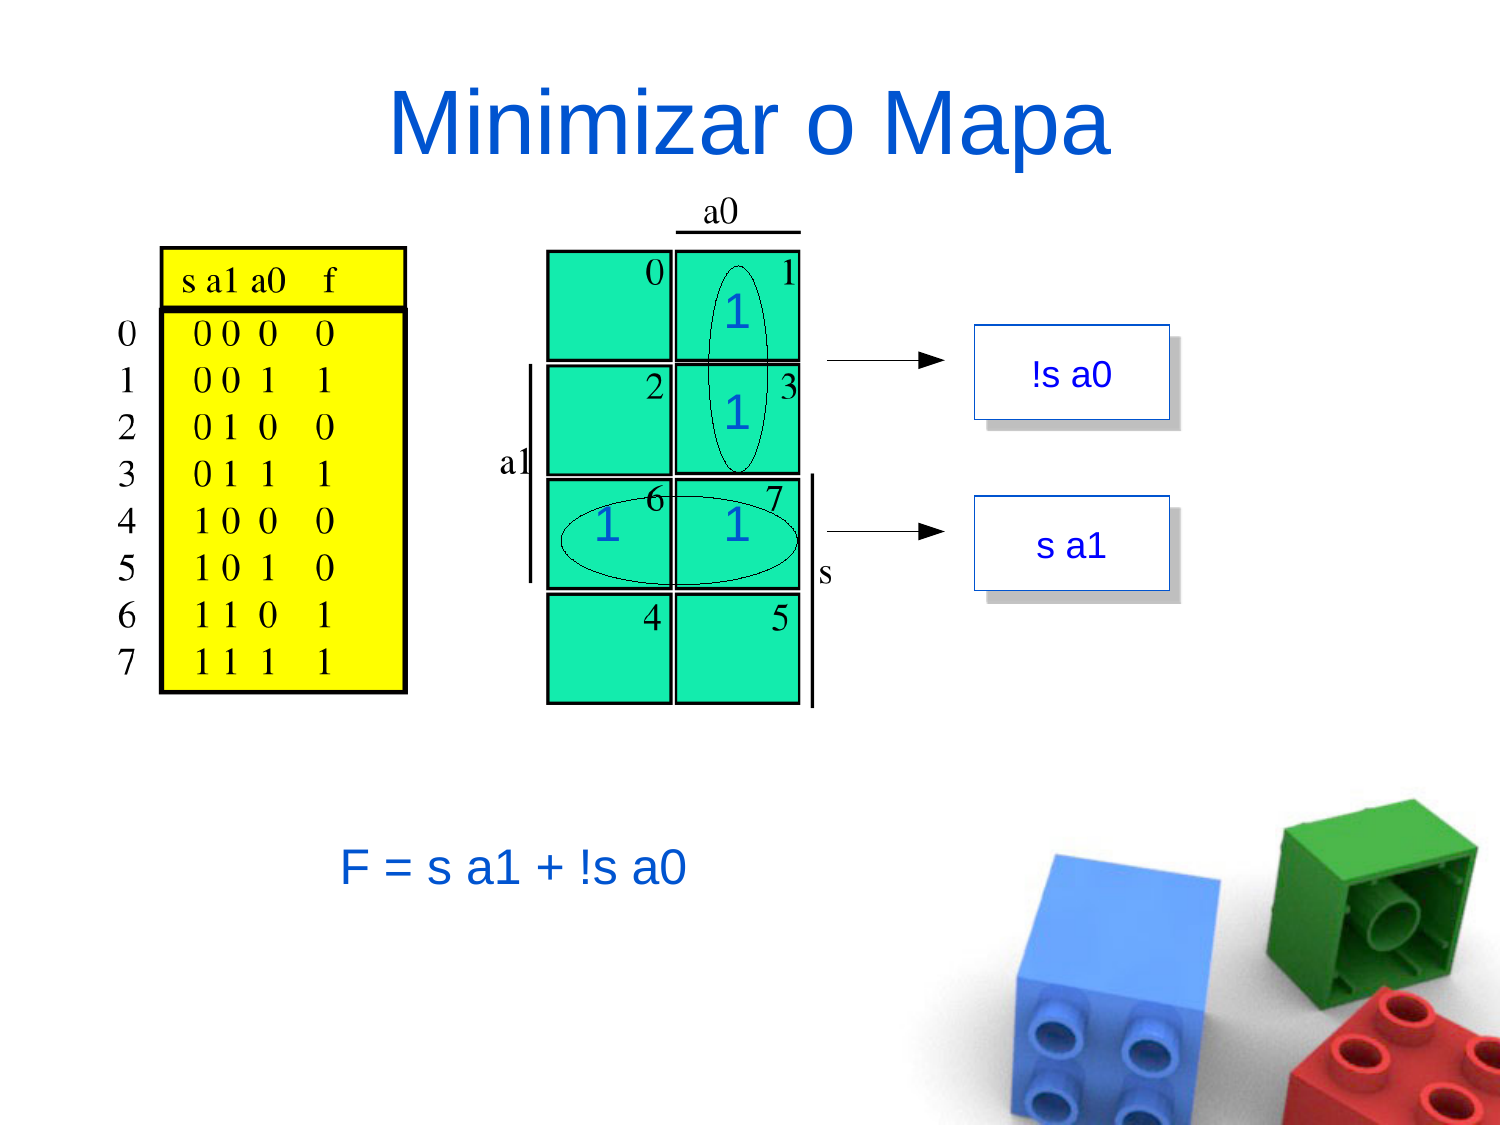

# Minimizar o Mapa
1
!s a0
1
1
1
s a1
F = s a1 + !s a0